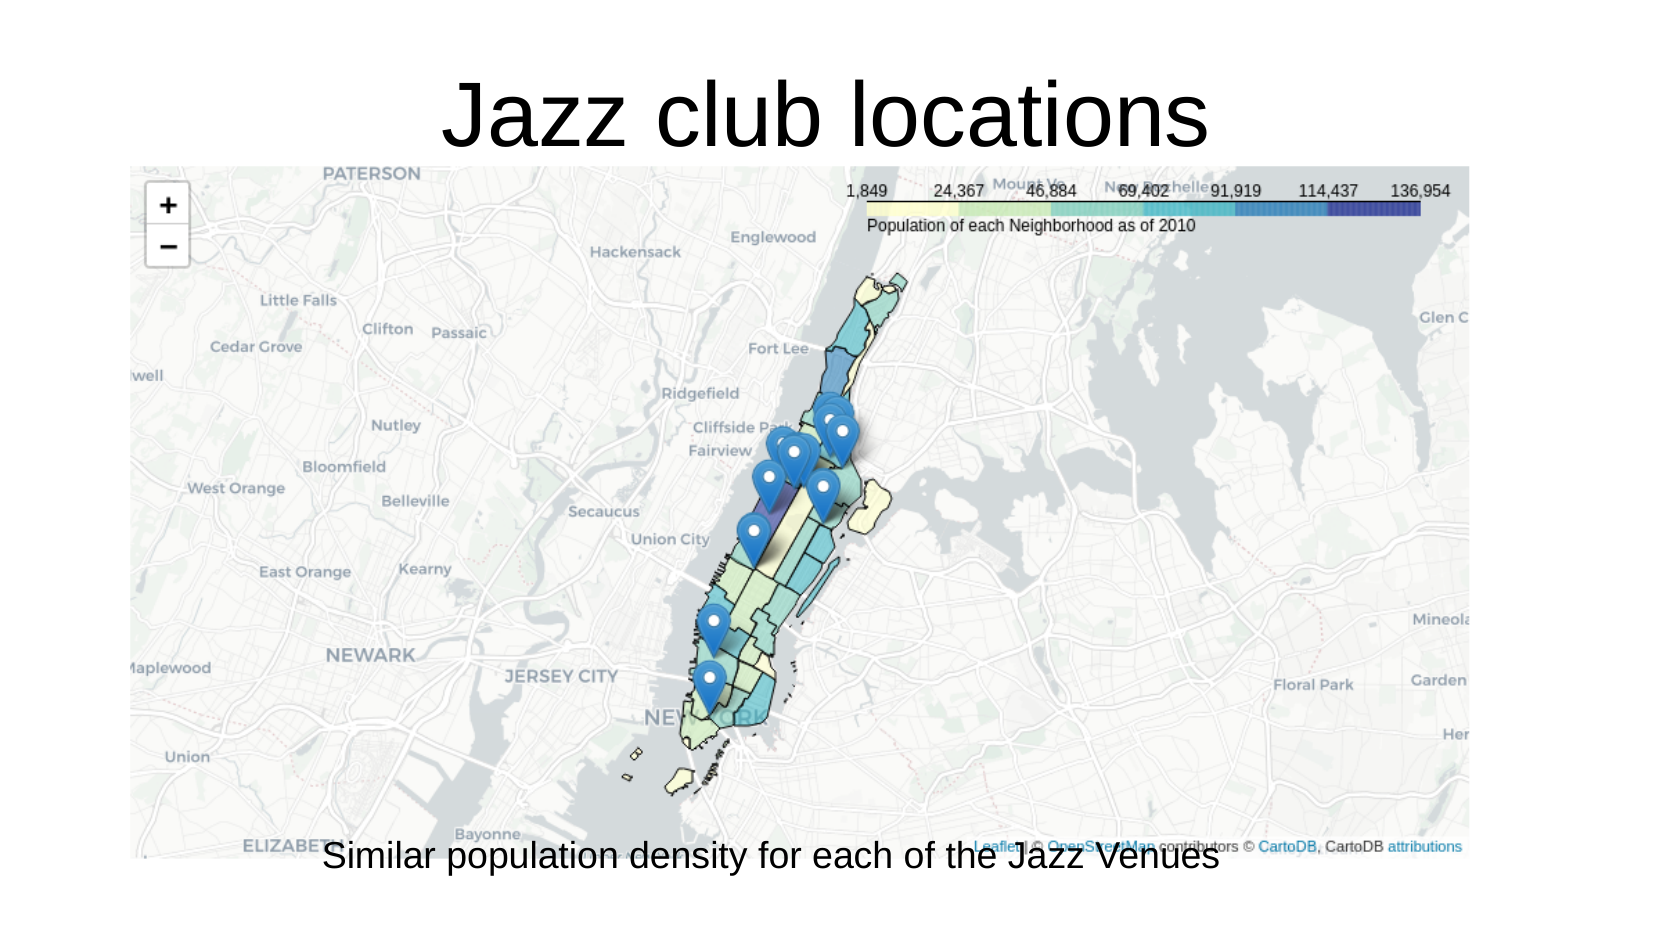

# Jazz club locations
Similar population density for each of the Jazz Venues